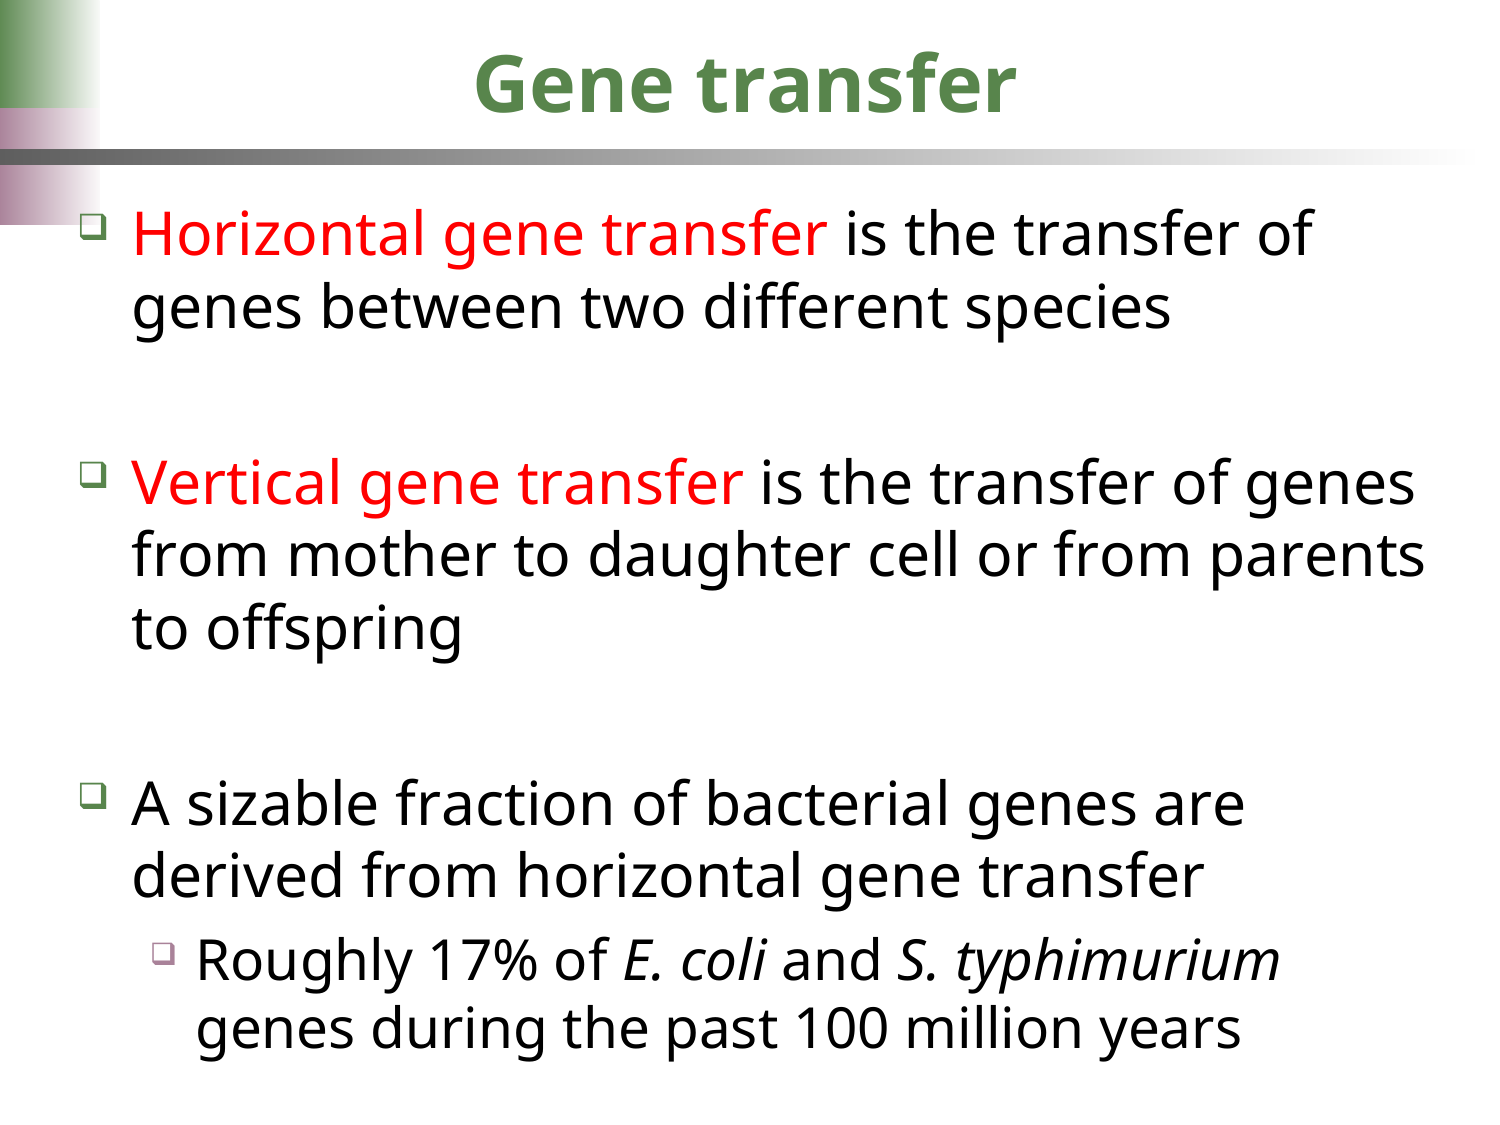

# Gene transfer
Horizontal gene transfer is the transfer of genes between two different species
Vertical gene transfer is the transfer of genes from mother to daughter cell or from parents to offspring
A sizable fraction of bacterial genes are derived from horizontal gene transfer
Roughly 17% of E. coli and S. typhimurium genes during the past 100 million years